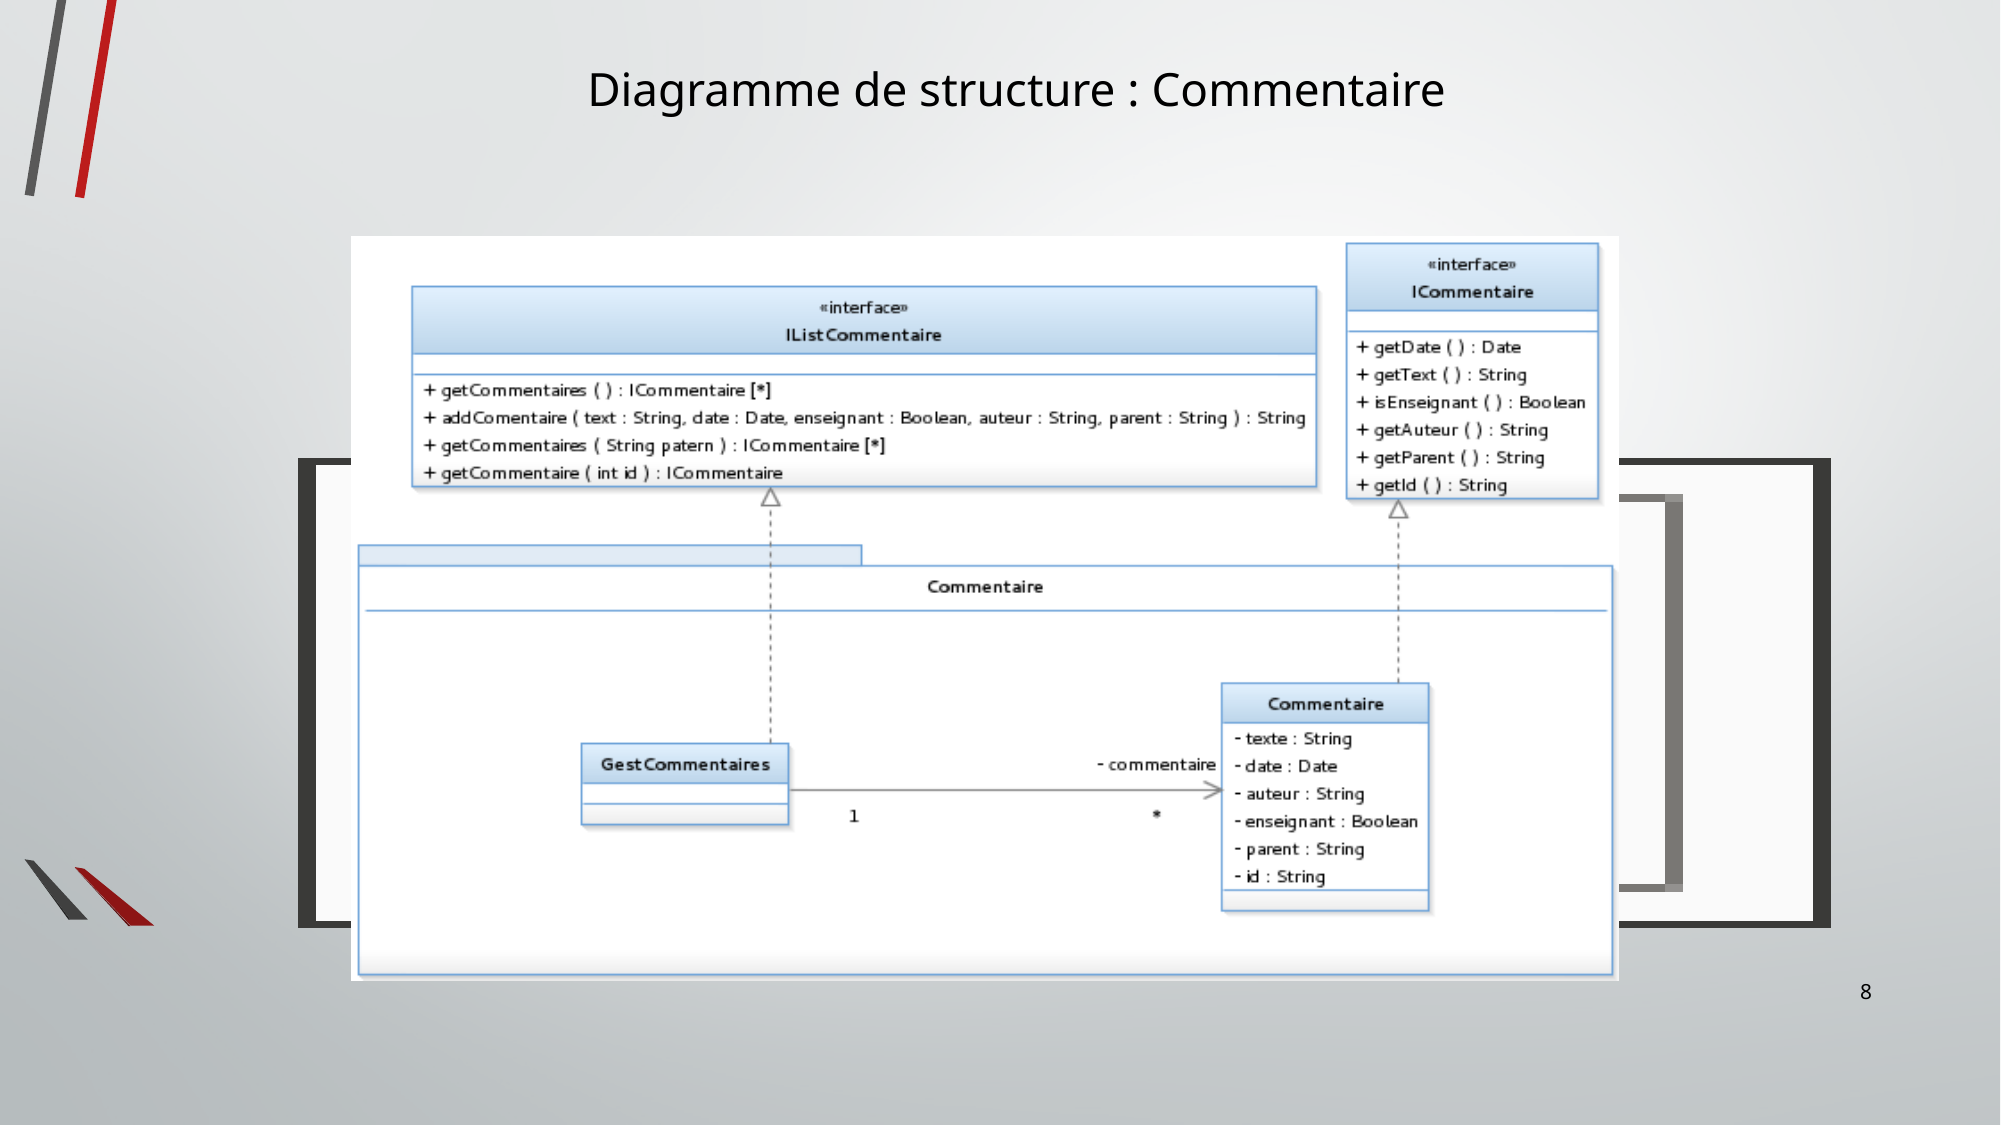

# Diagramme de structure : Commentaire
8